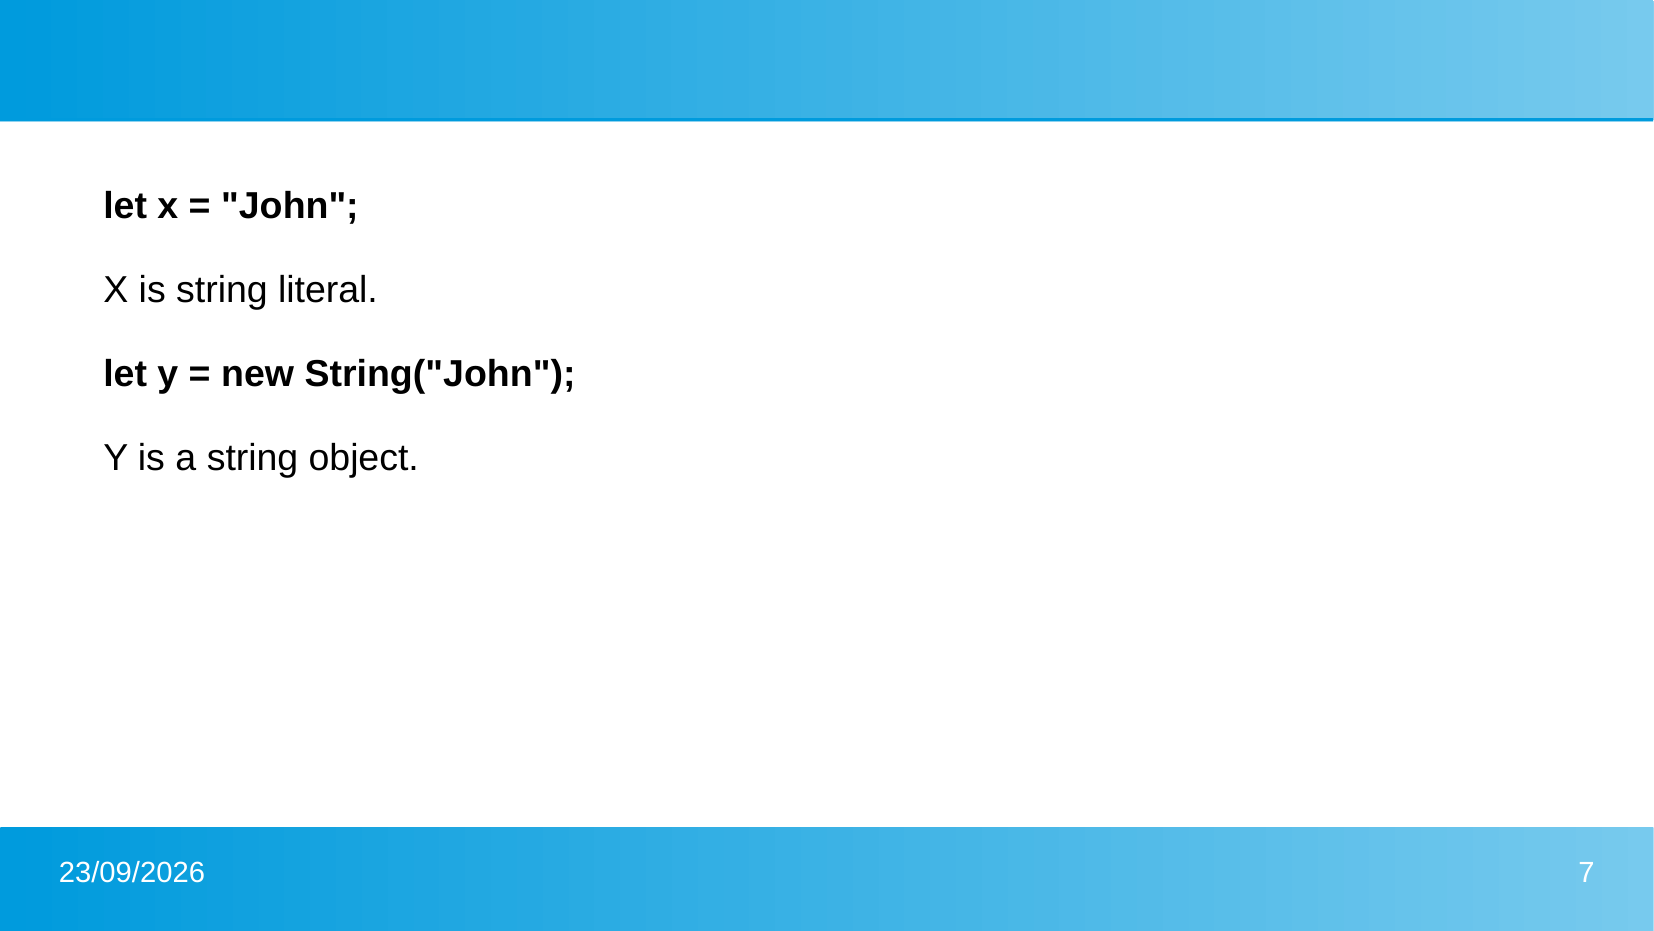

#
let x = "John";
X is string literal.
let y = new String("John");
Y is a string object.
7